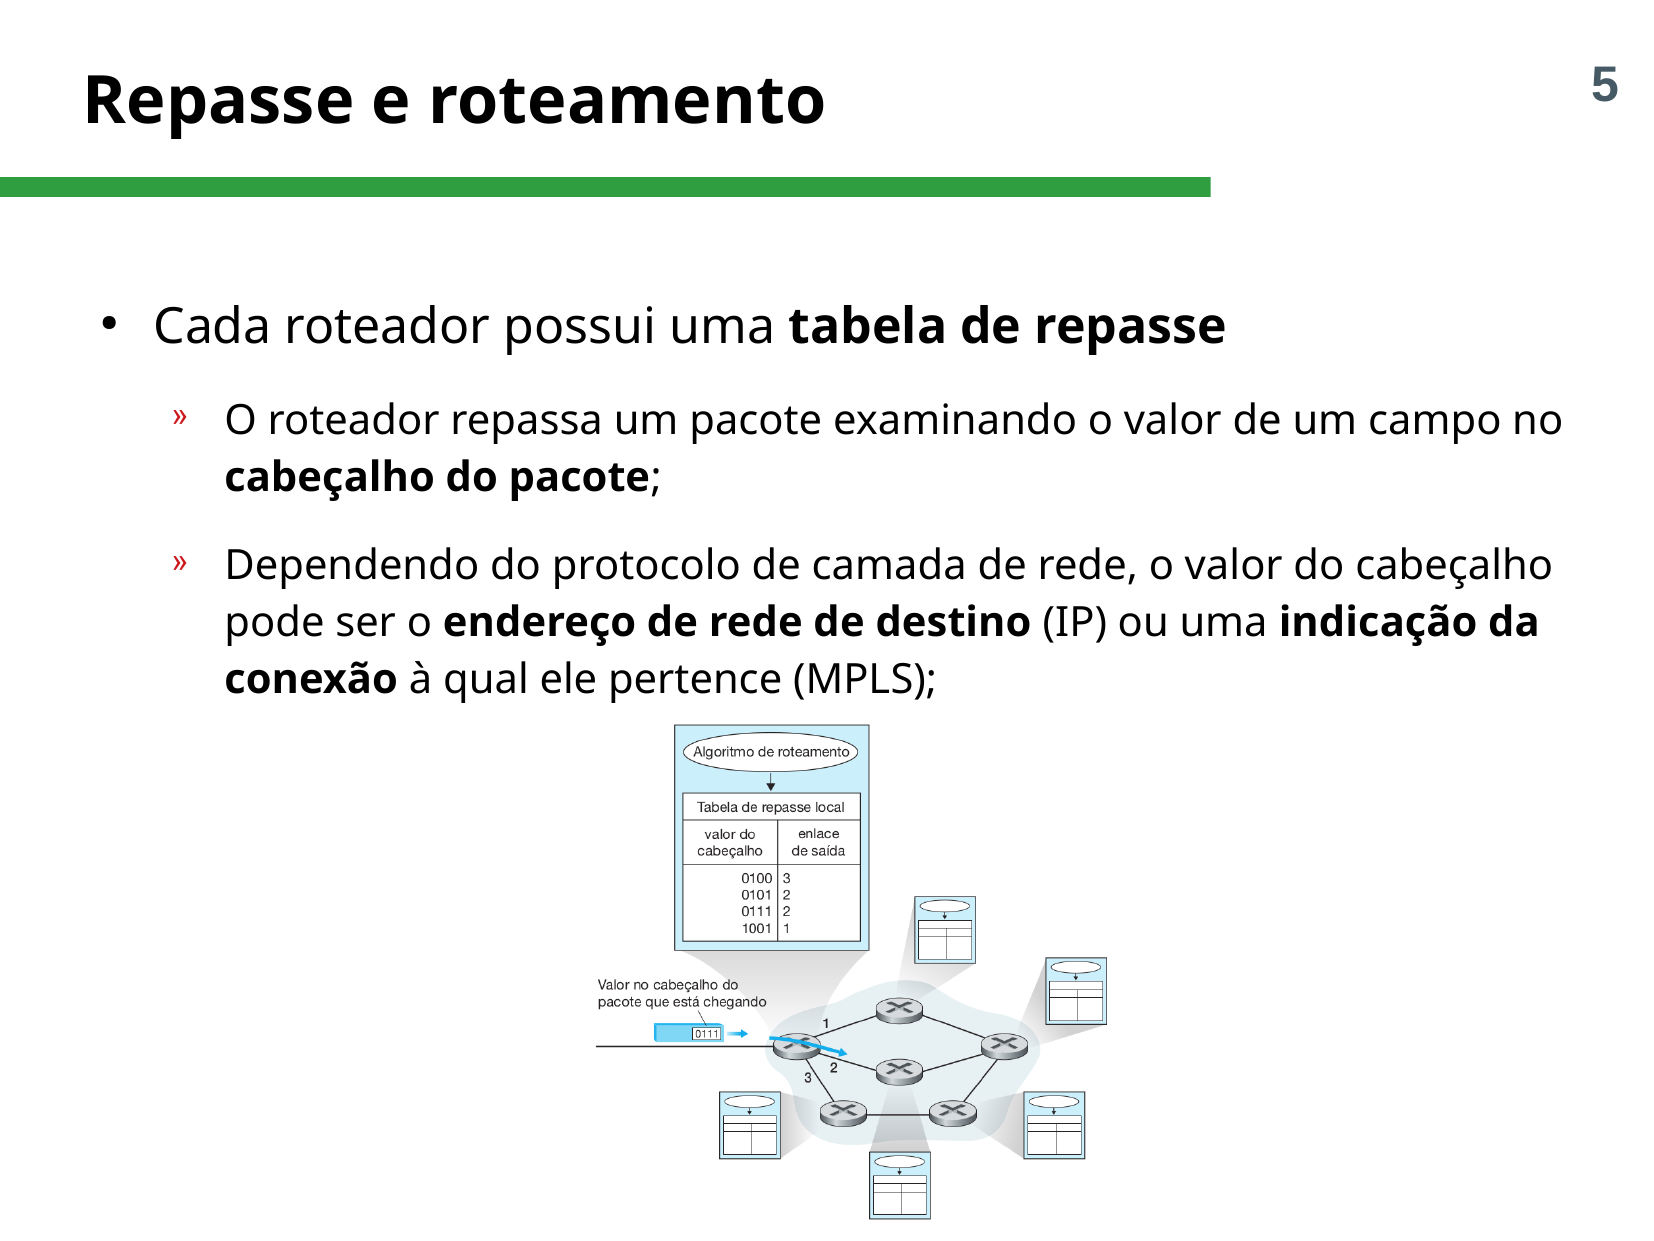

# Repasse e roteamento
Cada roteador possui uma tabela de repasse
O roteador repassa um pacote examinando o valor de um campo no cabeçalho do pacote;
Dependendo do protocolo de camada de rede, o valor do cabeçalho pode ser o endereço de rede de destino (IP) ou uma indicação da conexão à qual ele pertence (MPLS);